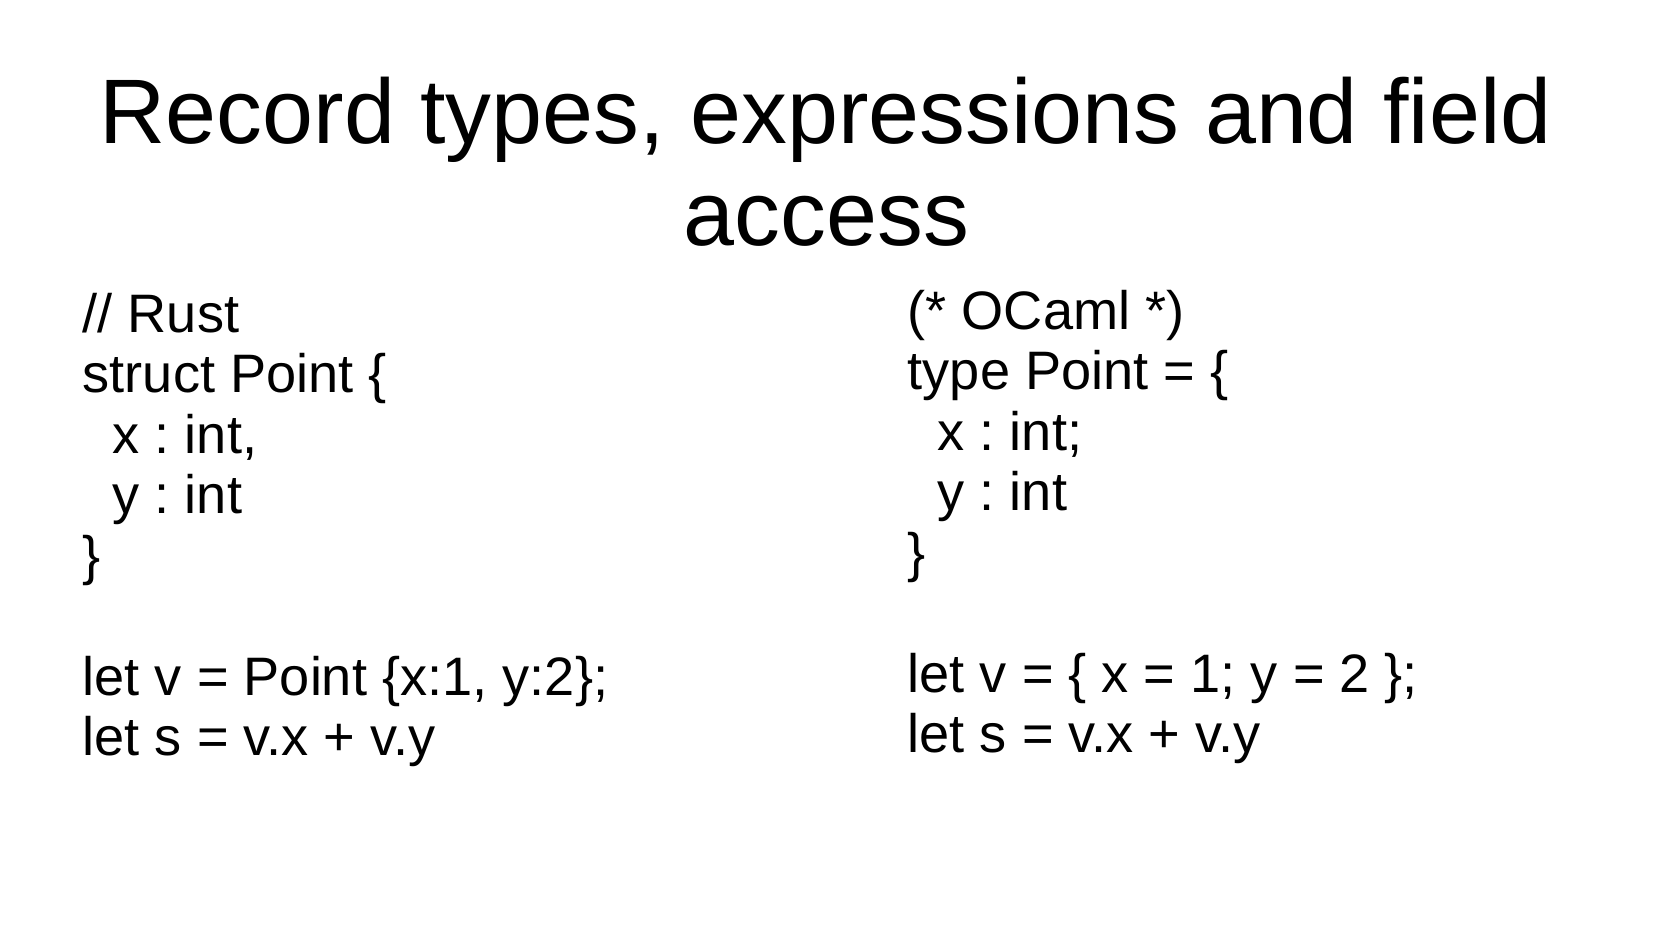

# Record types, expressions and field access
// Rust
struct Point {
 x : int,
 y : int
}
let v = Point {x:1, y:2};
let s = v.x + v.y
(* OCaml *)
type Point = {
 x : int;
 y : int
}
let v = { x = 1; y = 2 };
let s = v.x + v.y